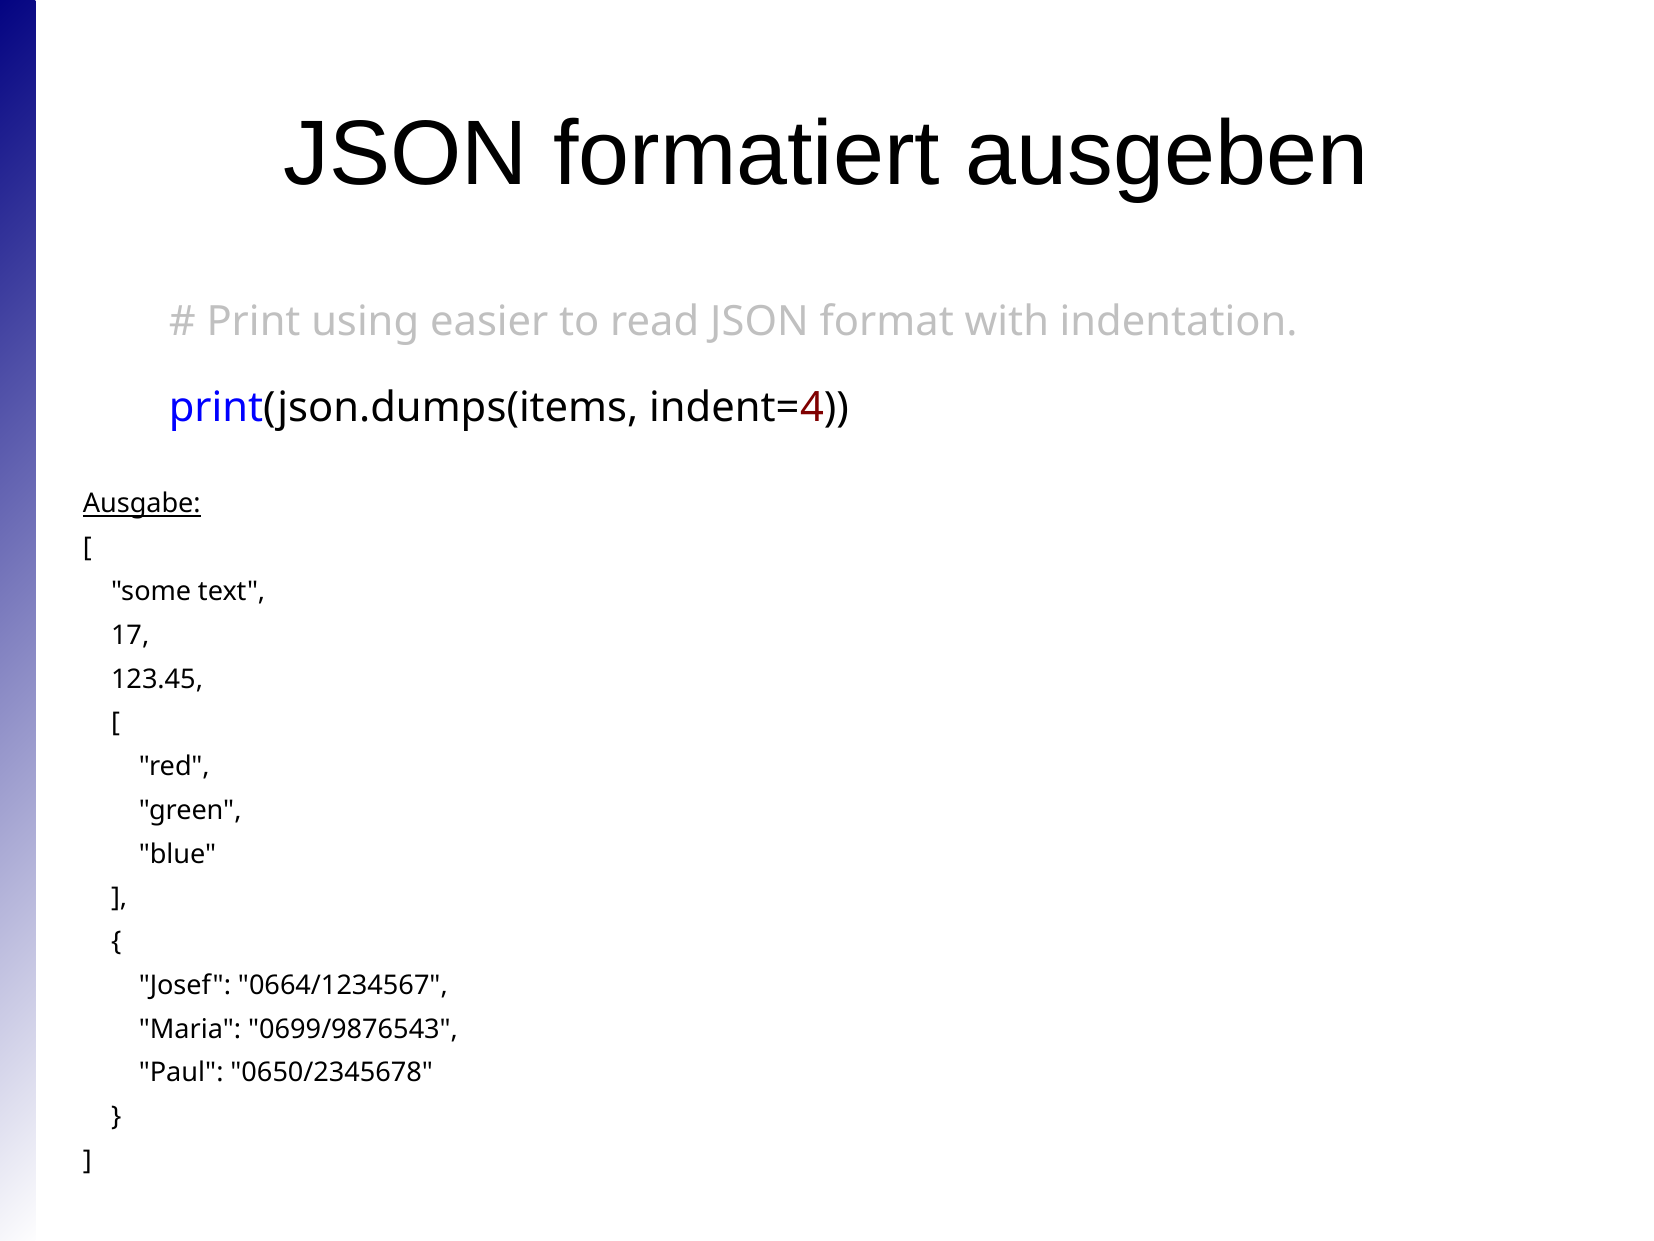

# JSON formatiert ausgeben
 # Print using easier to read JSON format with indentation.
 print(json.dumps(items, indent=4))
Ausgabe:
[
 "some text",
 17,
 123.45,
 [
 "red",
 "green",
 "blue"
 ],
 {
 "Josef": "0664/1234567",
 "Maria": "0699/9876543",
 "Paul": "0650/2345678"
 }
]